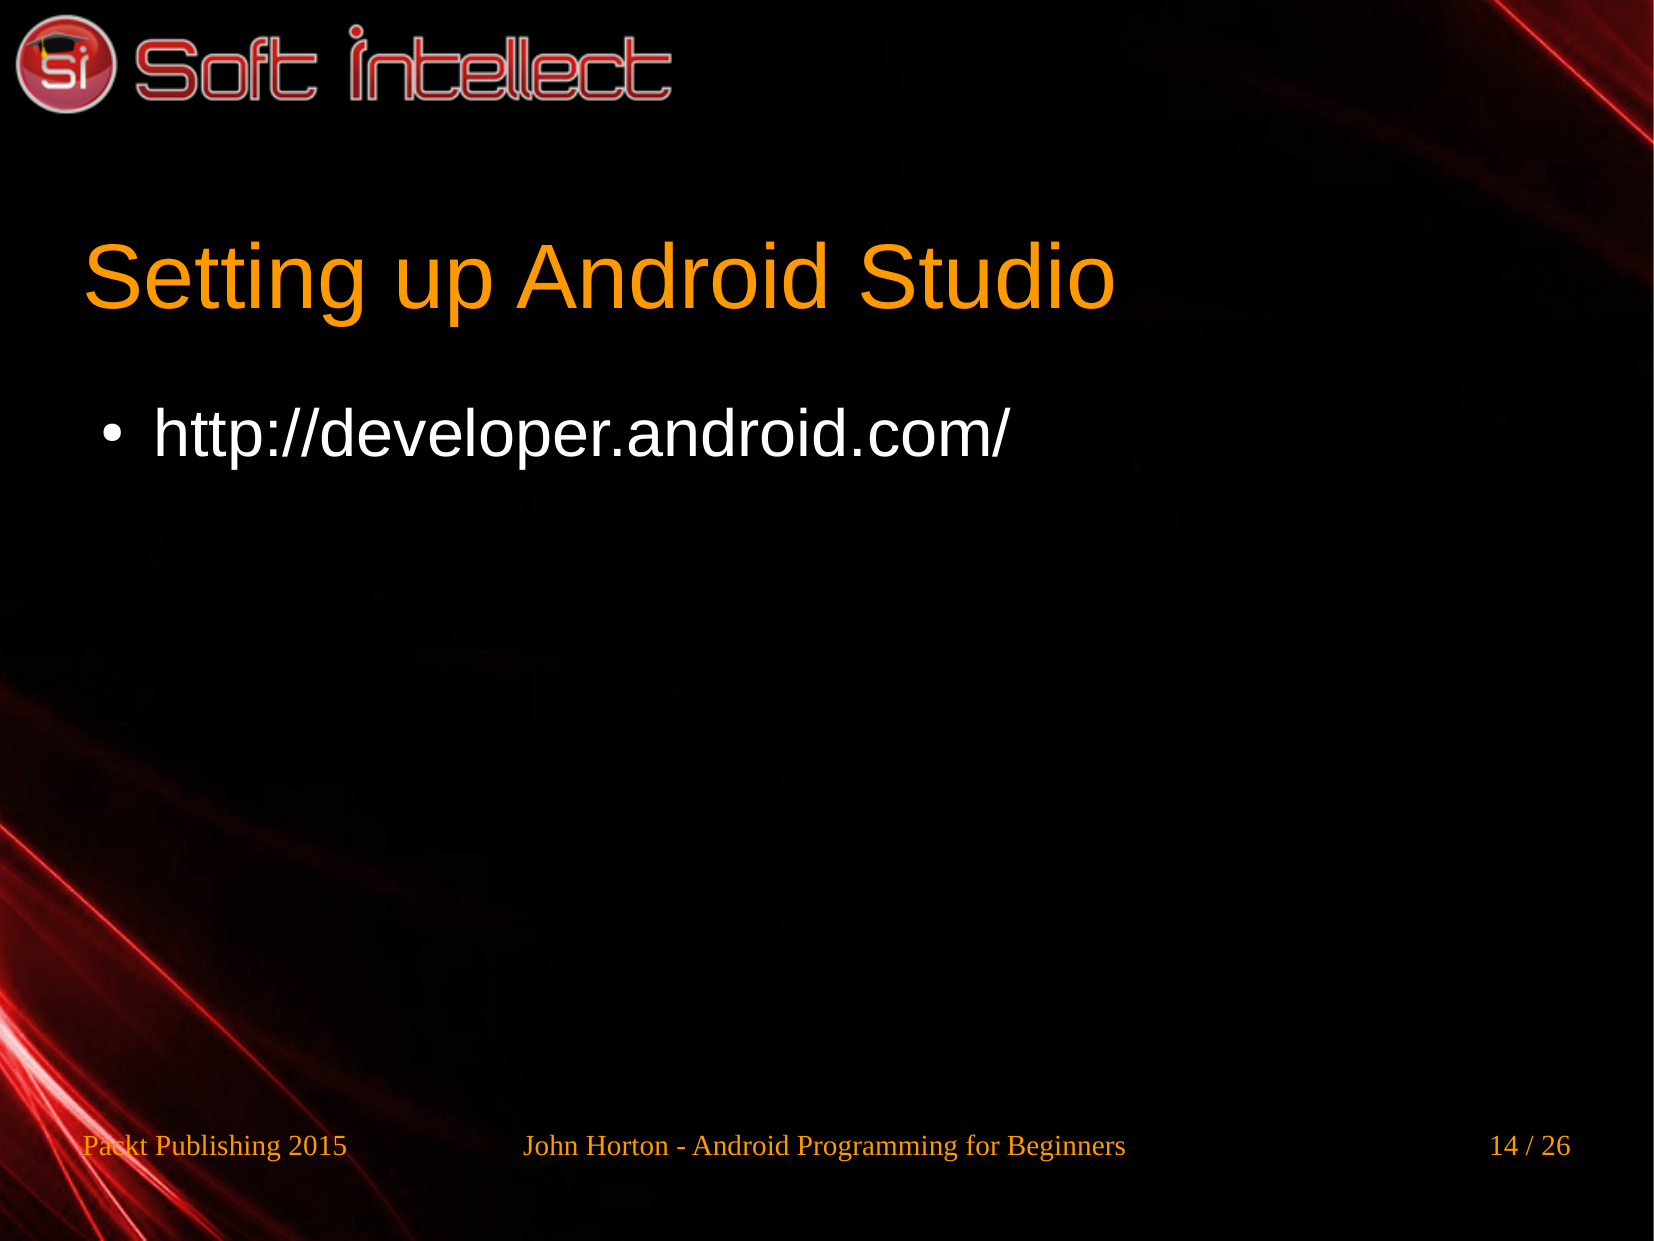

# Setting up Android Studio
http://developer.android.com/
Packt Publishing 2015
John Horton - Android Programming for Beginners
14